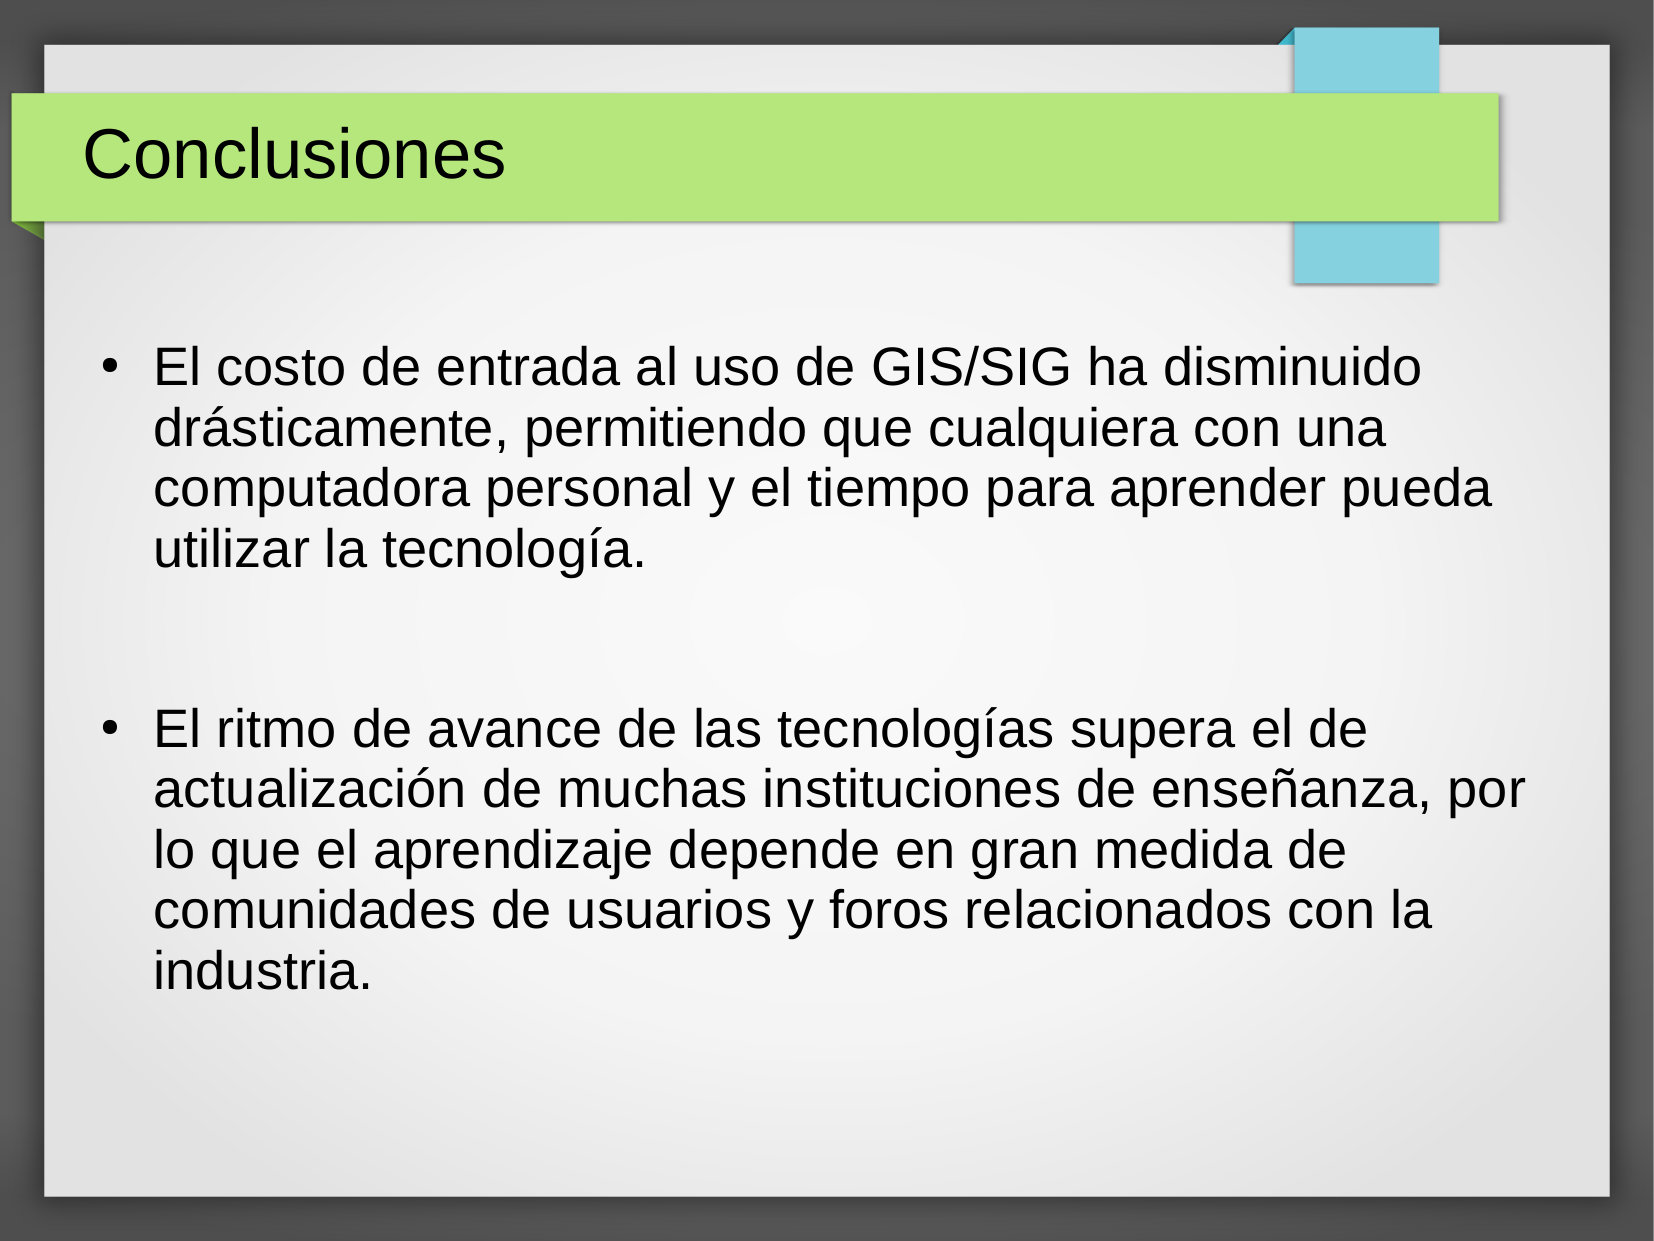

# Conclusiones
El costo de entrada al uso de GIS/SIG ha disminuido drásticamente, permitiendo que cualquiera con una computadora personal y el tiempo para aprender pueda utilizar la tecnología.
El ritmo de avance de las tecnologías supera el de actualización de muchas instituciones de enseñanza, por lo que el aprendizaje depende en gran medida de comunidades de usuarios y foros relacionados con la industria.